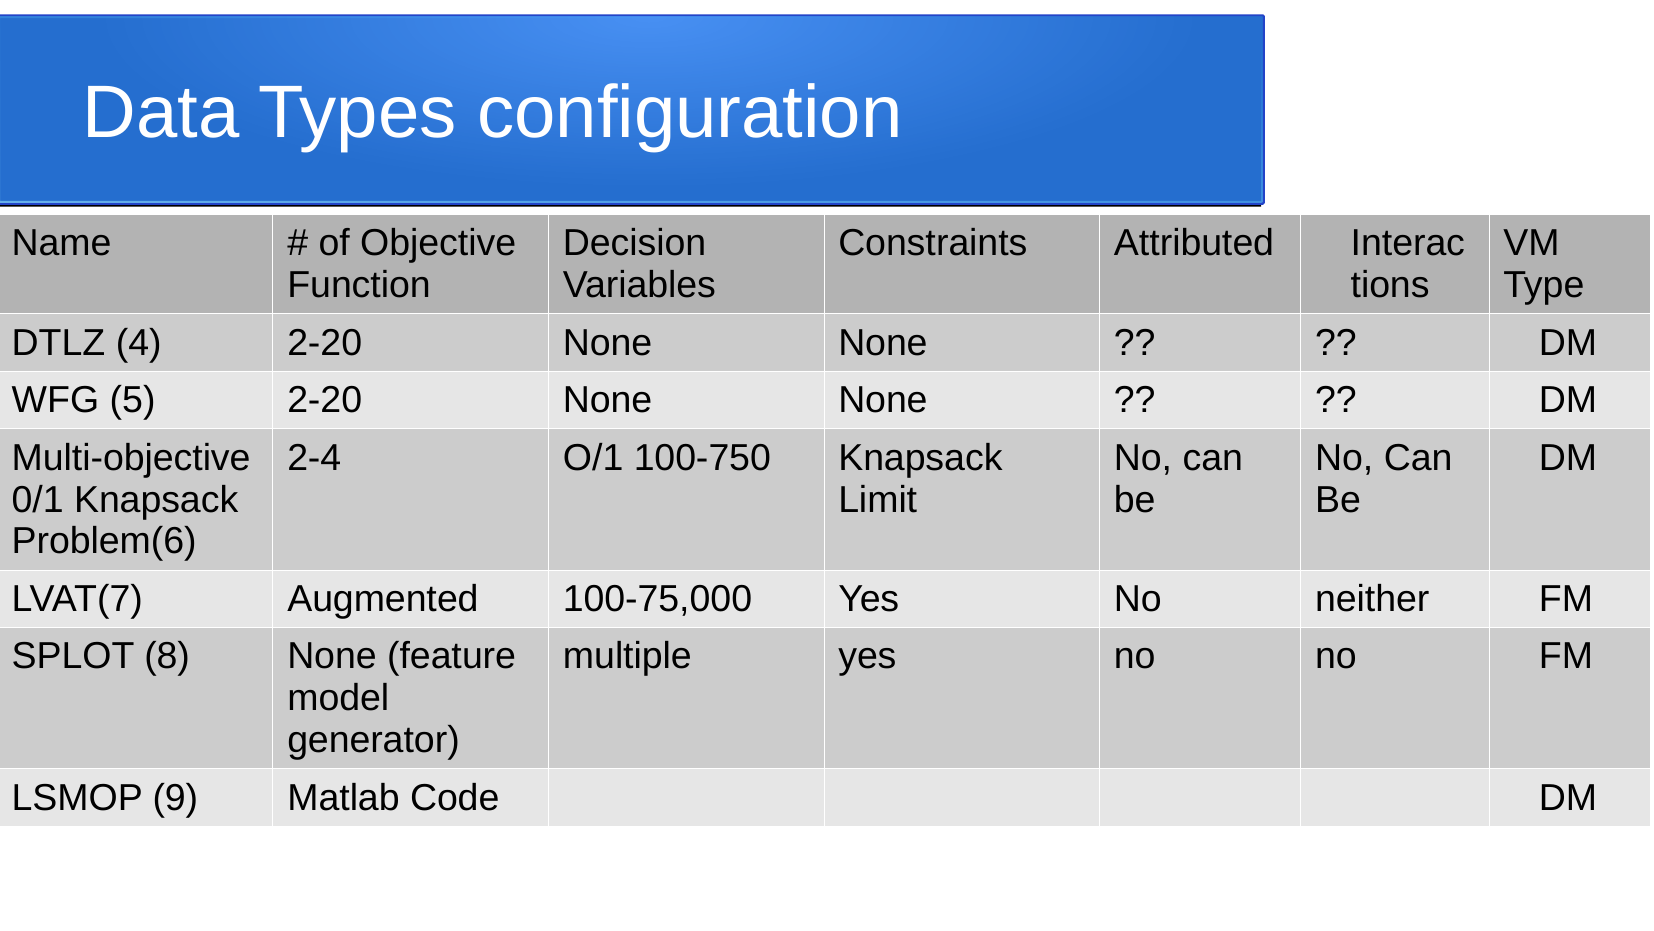

# Data Types configuration
| Name | # of Objective Function | Decision Variables | Constraints | Attributed | Interactions | VM Type |
| --- | --- | --- | --- | --- | --- | --- |
| DTLZ (4) | 2-20 | None | None | ?? | ?? | DM |
| WFG (5) | 2-20 | None | None | ?? | ?? | DM |
| Multi-objective 0/1 Knapsack Problem(6) | 2-4 | O/1 100-750 | Knapsack Limit | No, can be | No, Can Be | DM |
| LVAT(7) | Augmented | 100-75,000 | Yes | No | neither | FM |
| SPLOT (8) | None (feature model generator) | multiple | yes | no | no | FM |
| LSMOP (9) | Matlab Code | | | | | DM |